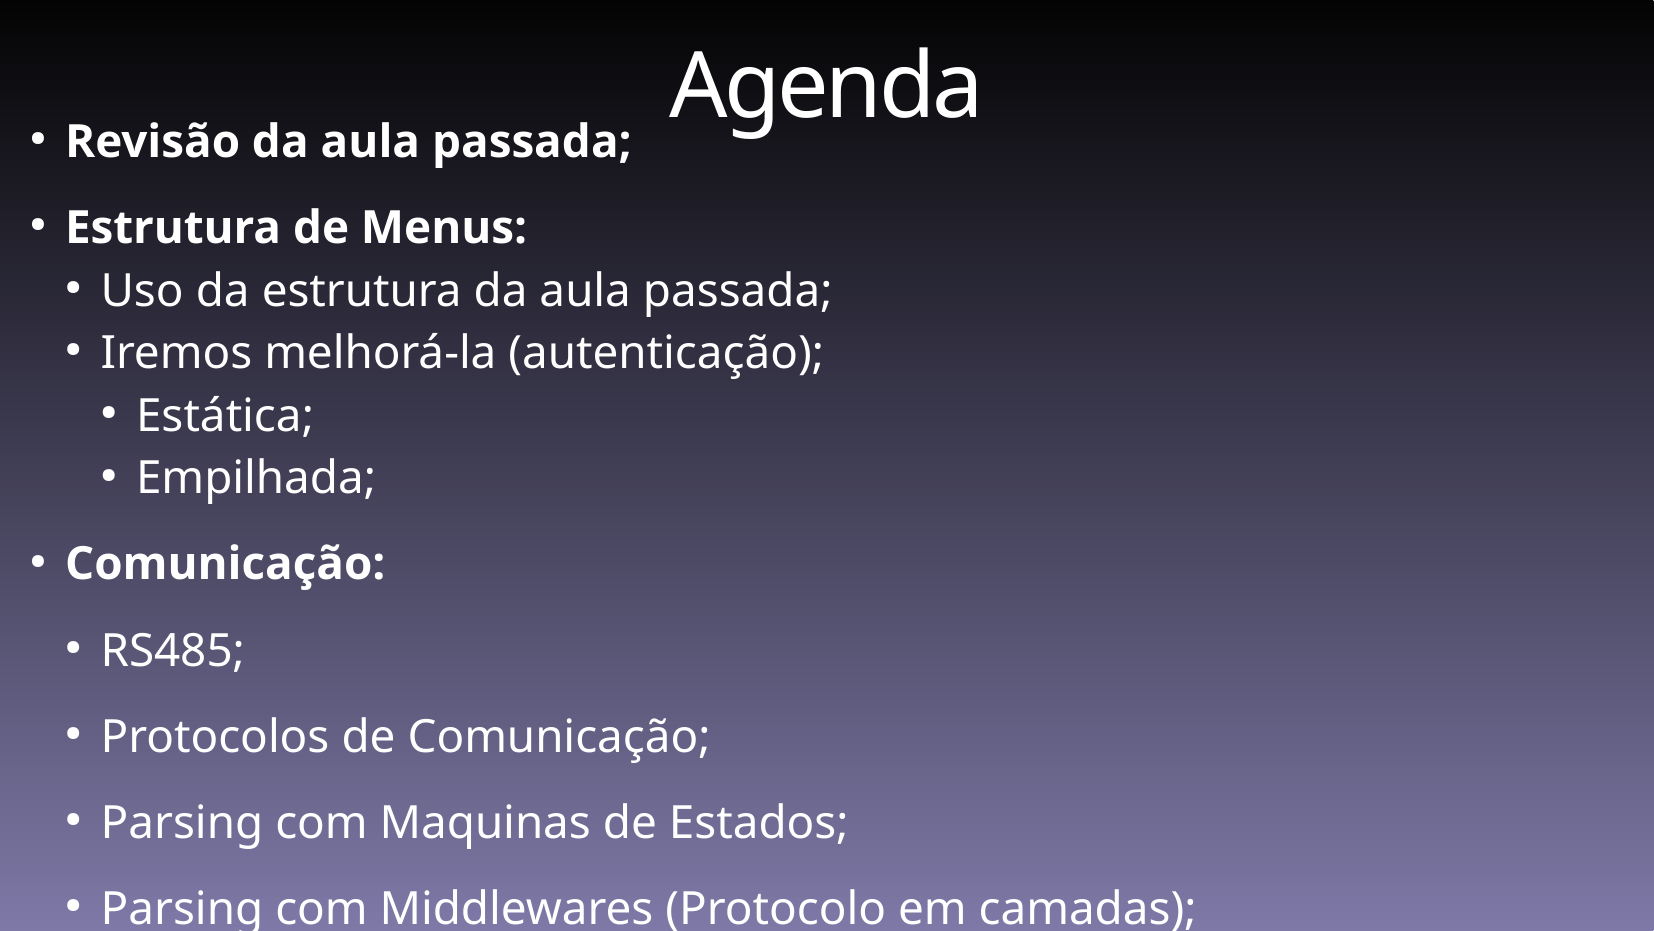

Revisão da aula passada;
Estrutura de Menus:
Uso da estrutura da aula passada;
Iremos melhorá-la (autenticação);
Estática;
Empilhada;
Comunicação:
RS485;
Protocolos de Comunicação;
Parsing com Maquinas de Estados;
Parsing com Middlewares (Protocolo em camadas);
Estrutura com callbacks para funções;
# Agenda